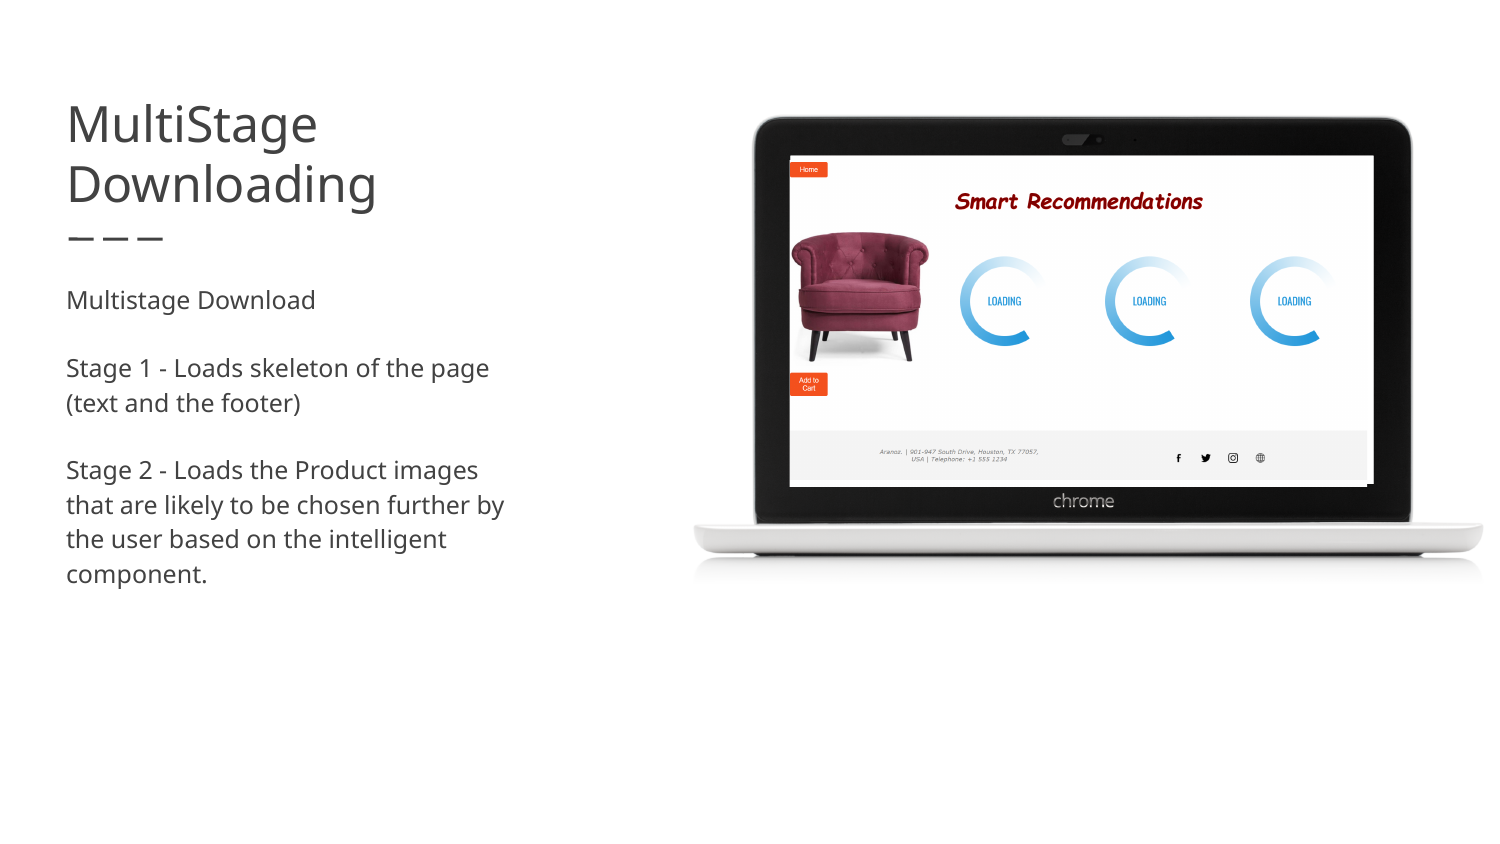

# MultiStage Downloading
Multistage Download
Stage 1 - Loads skeleton of the page (text and the footer)
Stage 2 - Loads the Product images that are likely to be chosen further by the user based on the intelligent component.